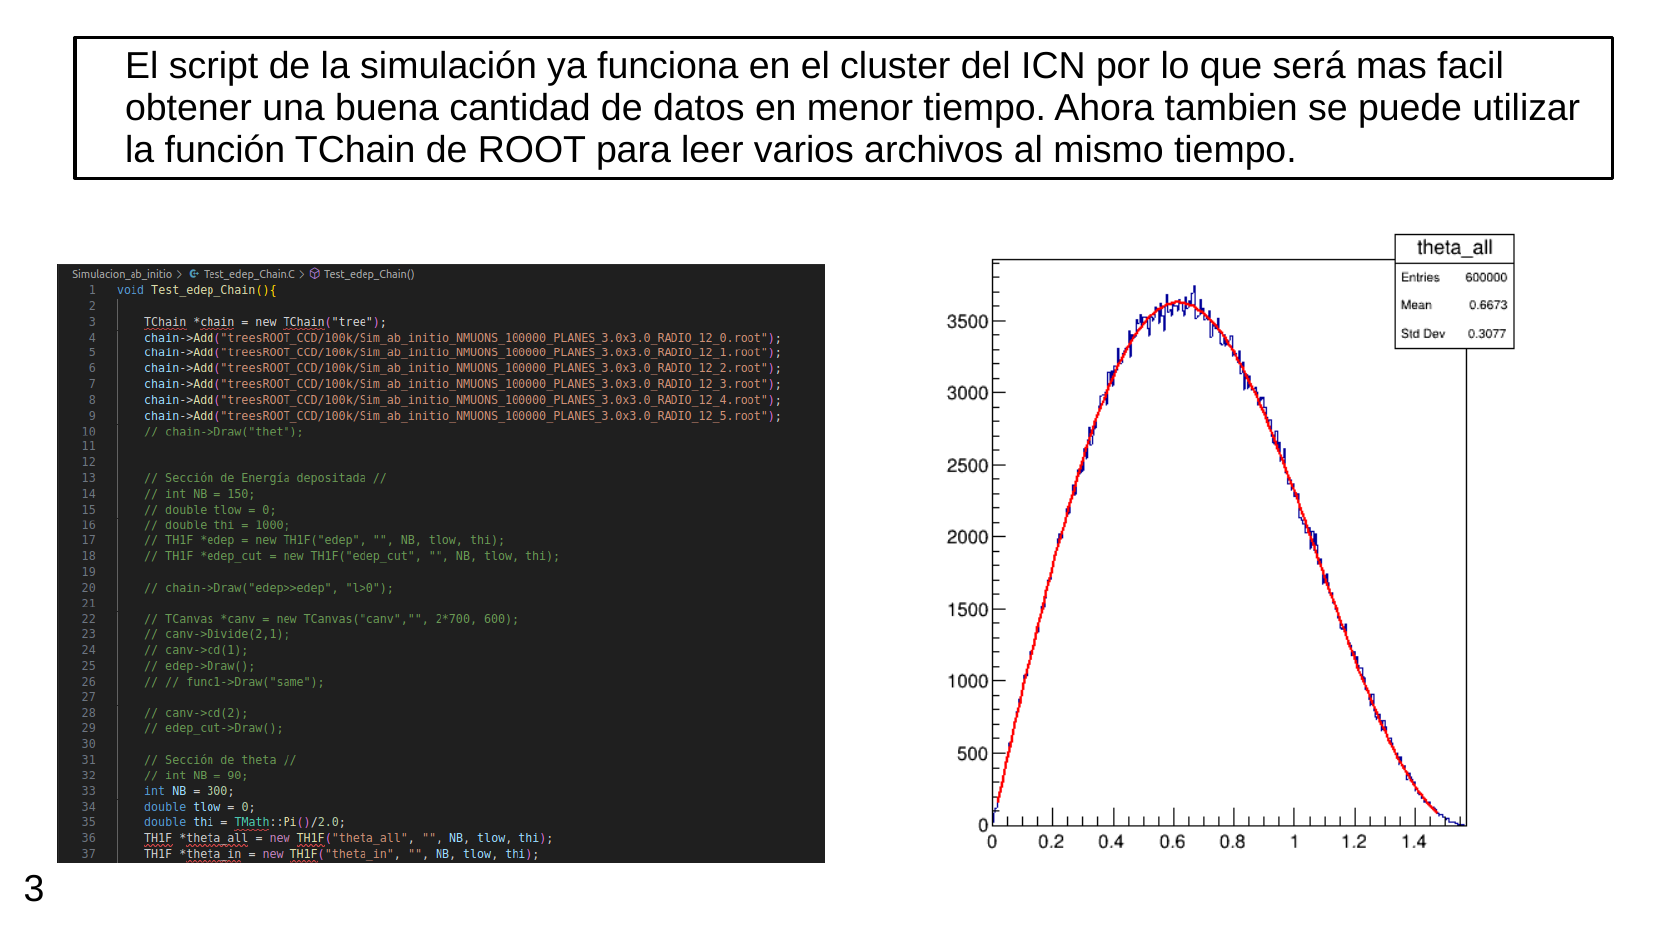

El script de la simulación ya funciona en el cluster del ICN por lo que será mas facil obtener una buena cantidad de datos en menor tiempo. Ahora tambien se puede utilizar la función TChain de ROOT para leer varios archivos al mismo tiempo.